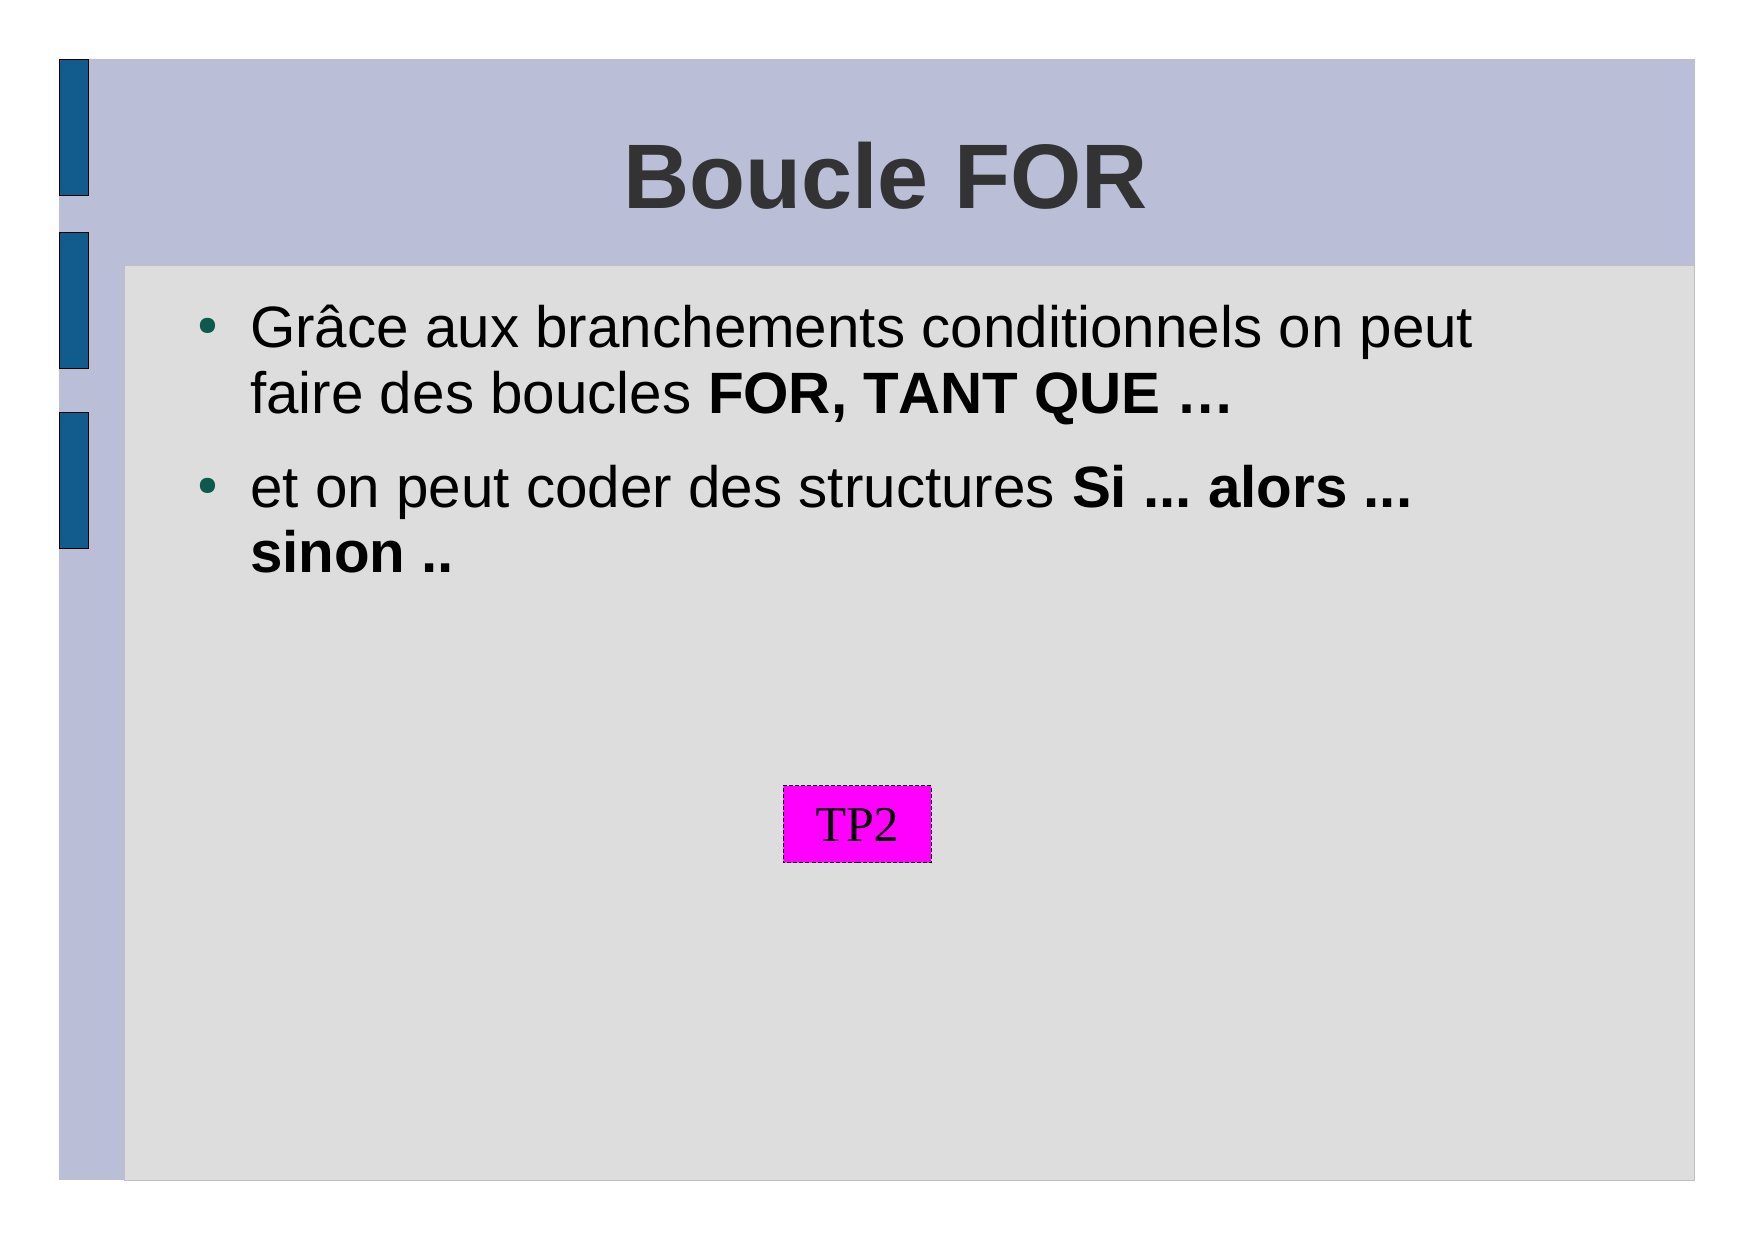

# Boucle FOR
Grâce aux branchements conditionnels on peut faire des boucles FOR, TANT QUE …
et on peut coder des structures Si ... alors ... sinon ..
TP2